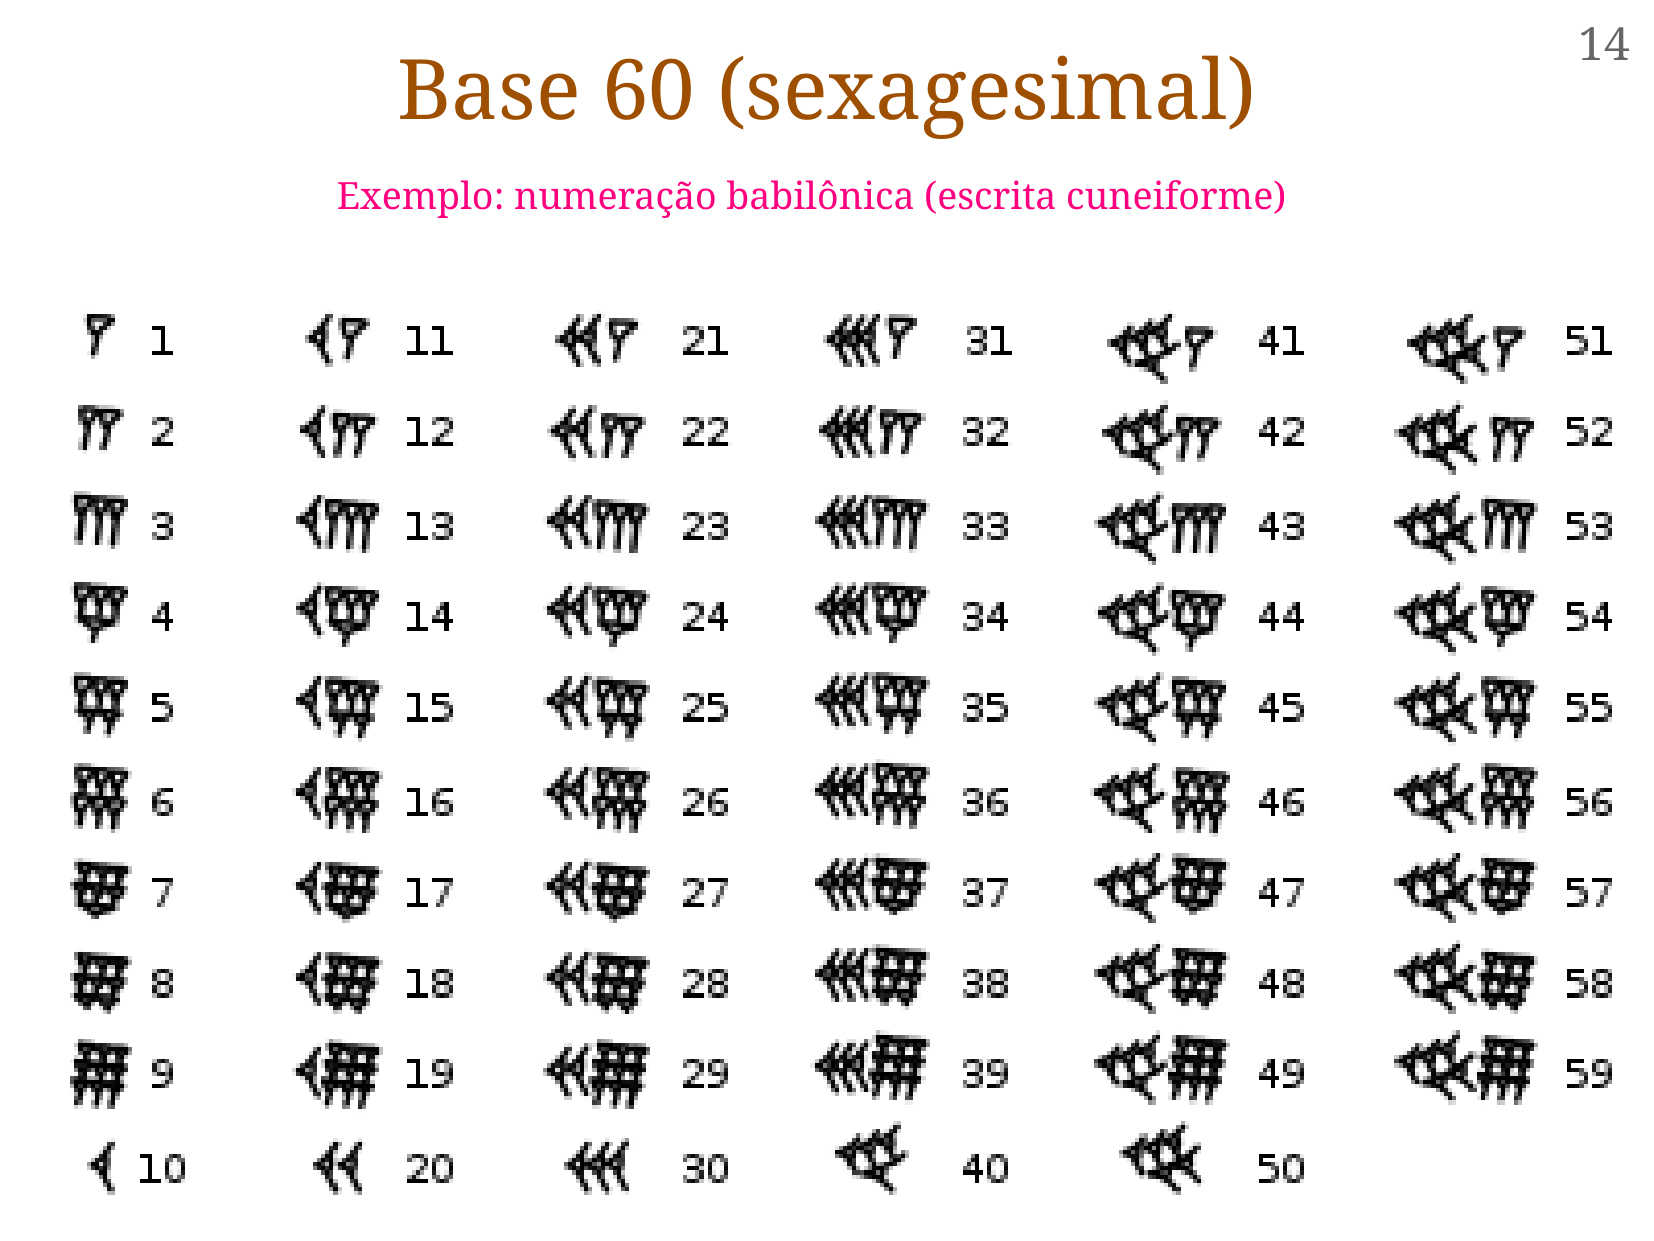

14
# Base 60 (sexagesimal)
Exemplo: numeração babilônica (escrita cuneiforme)